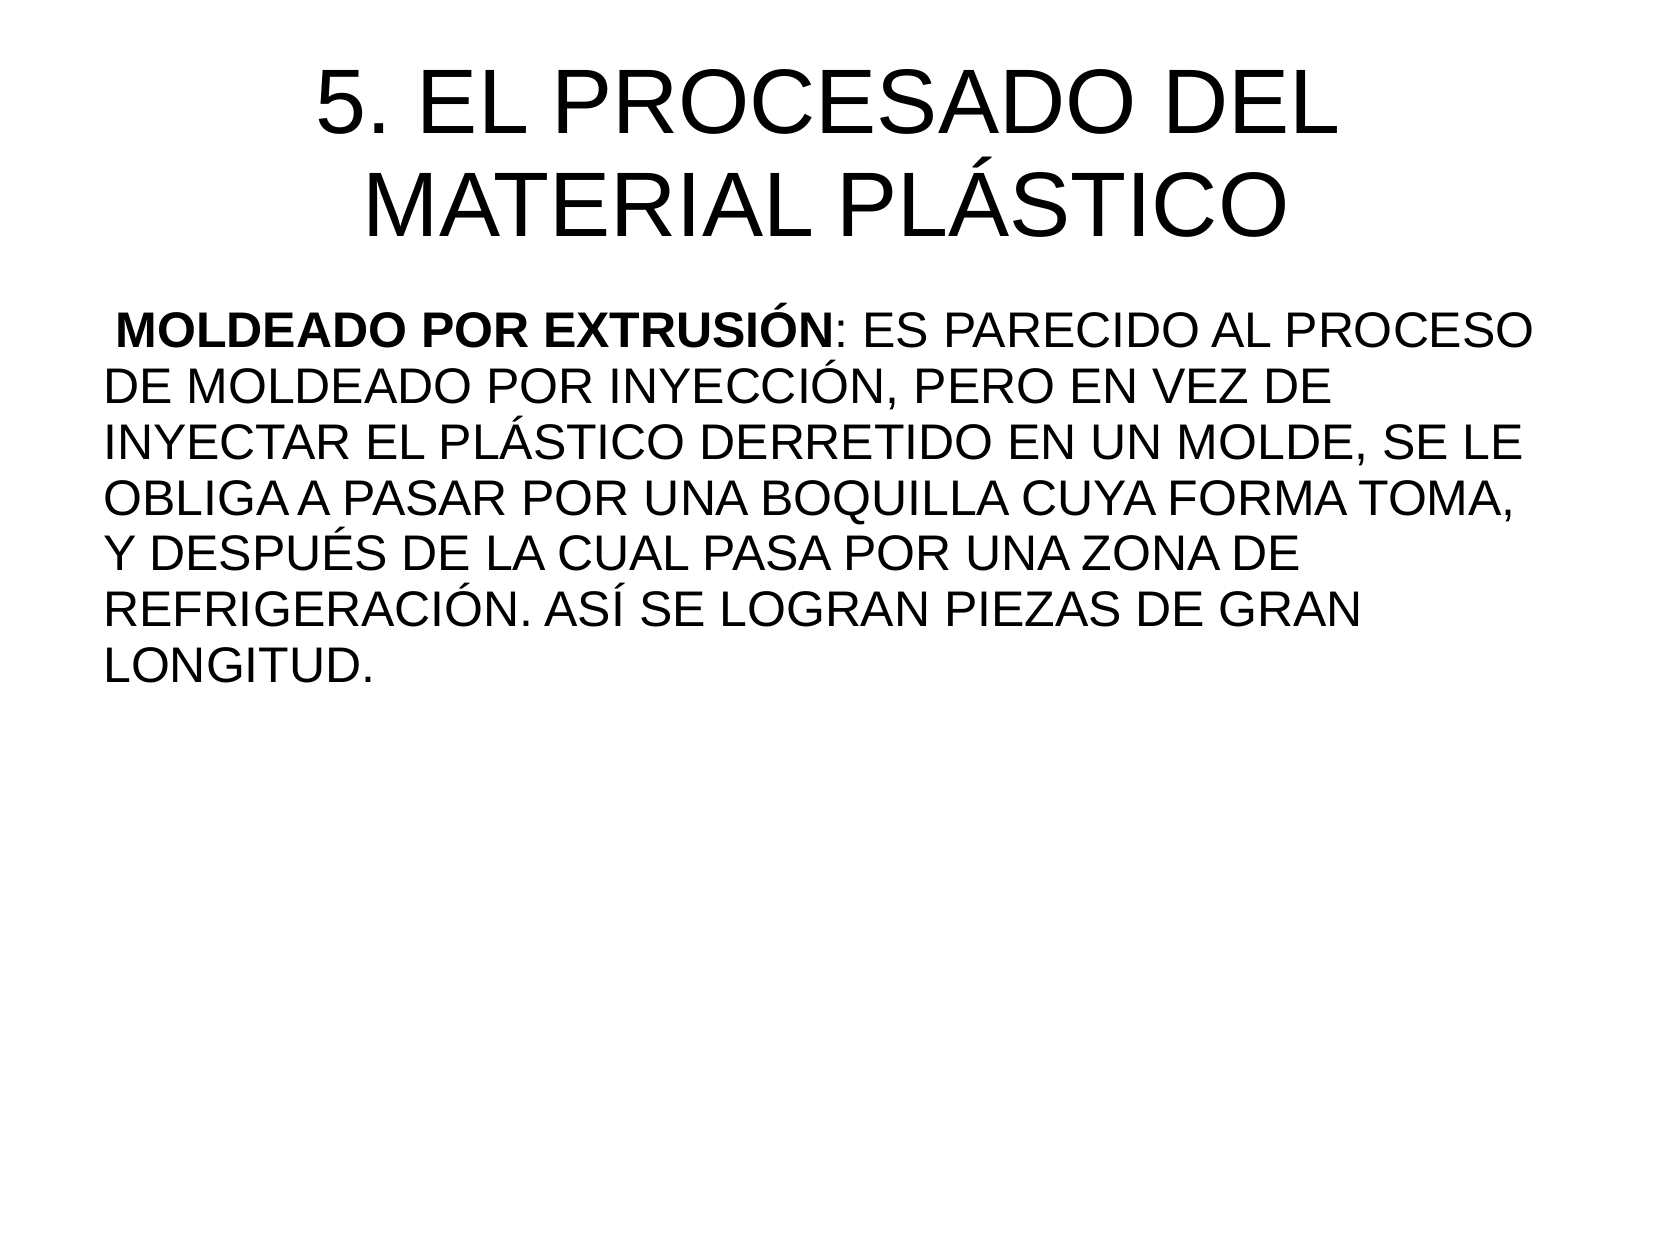

# 5. EL PROCESADO DEL MATERIAL PLÁSTICO
MOLDEADO POR EXTRUSIÓN: ES PARECIDO AL PROCESO DE MOLDEADO POR INYECCIÓN, PERO EN VEZ DE INYECTAR EL PLÁSTICO DERRETIDO EN UN MOLDE, SE LE OBLIGA A PASAR POR UNA BOQUILLA CUYA FORMA TOMA, Y DESPUÉS DE LA CUAL PASA POR UNA ZONA DE REFRIGERACIÓN. ASÍ SE LOGRAN PIEZAS DE GRAN LONGITUD.